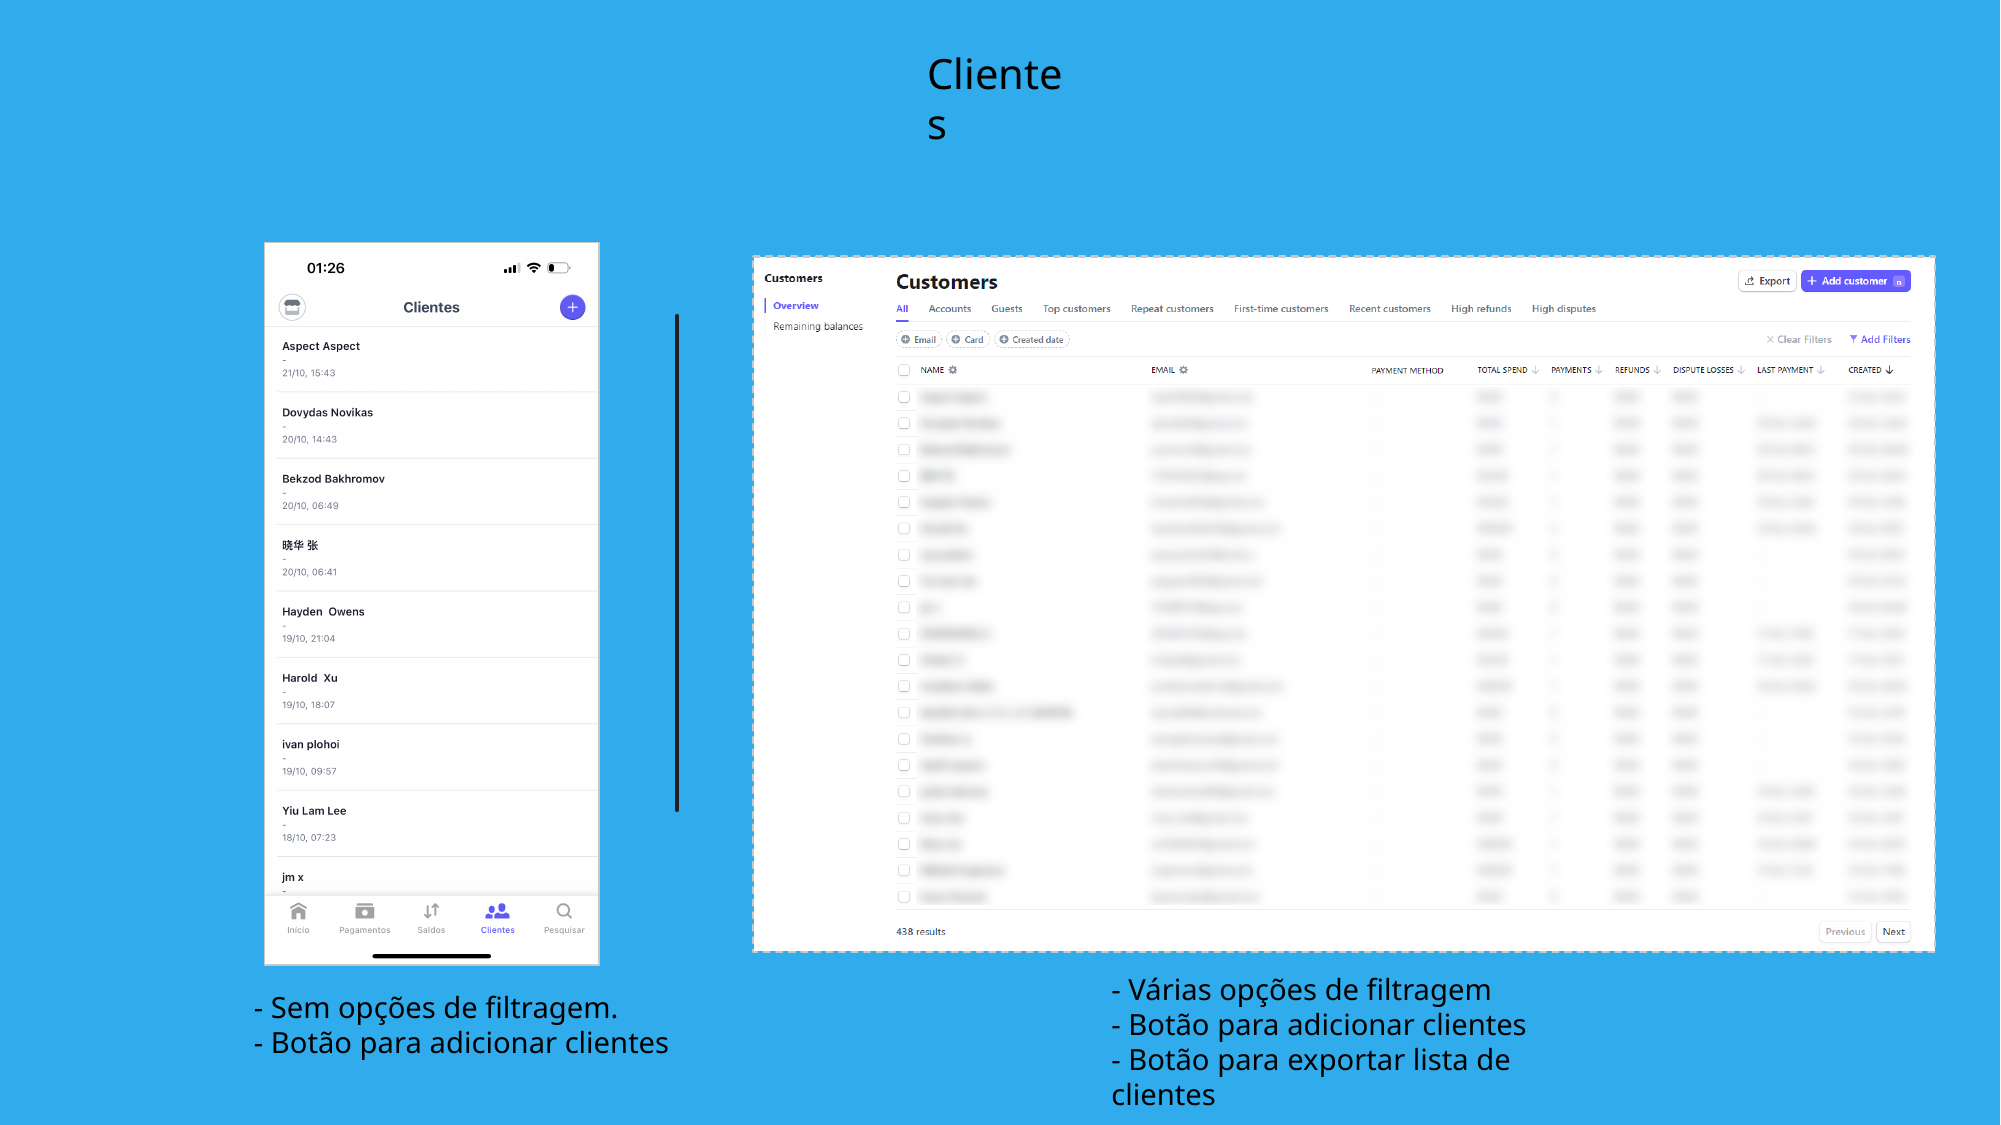

Clientes
- Várias opções de filtragem
- Botão para adicionar clientes
- Botão para exportar lista de clientes
- Sem opções de filtragem.
- Botão para adicionar clientes